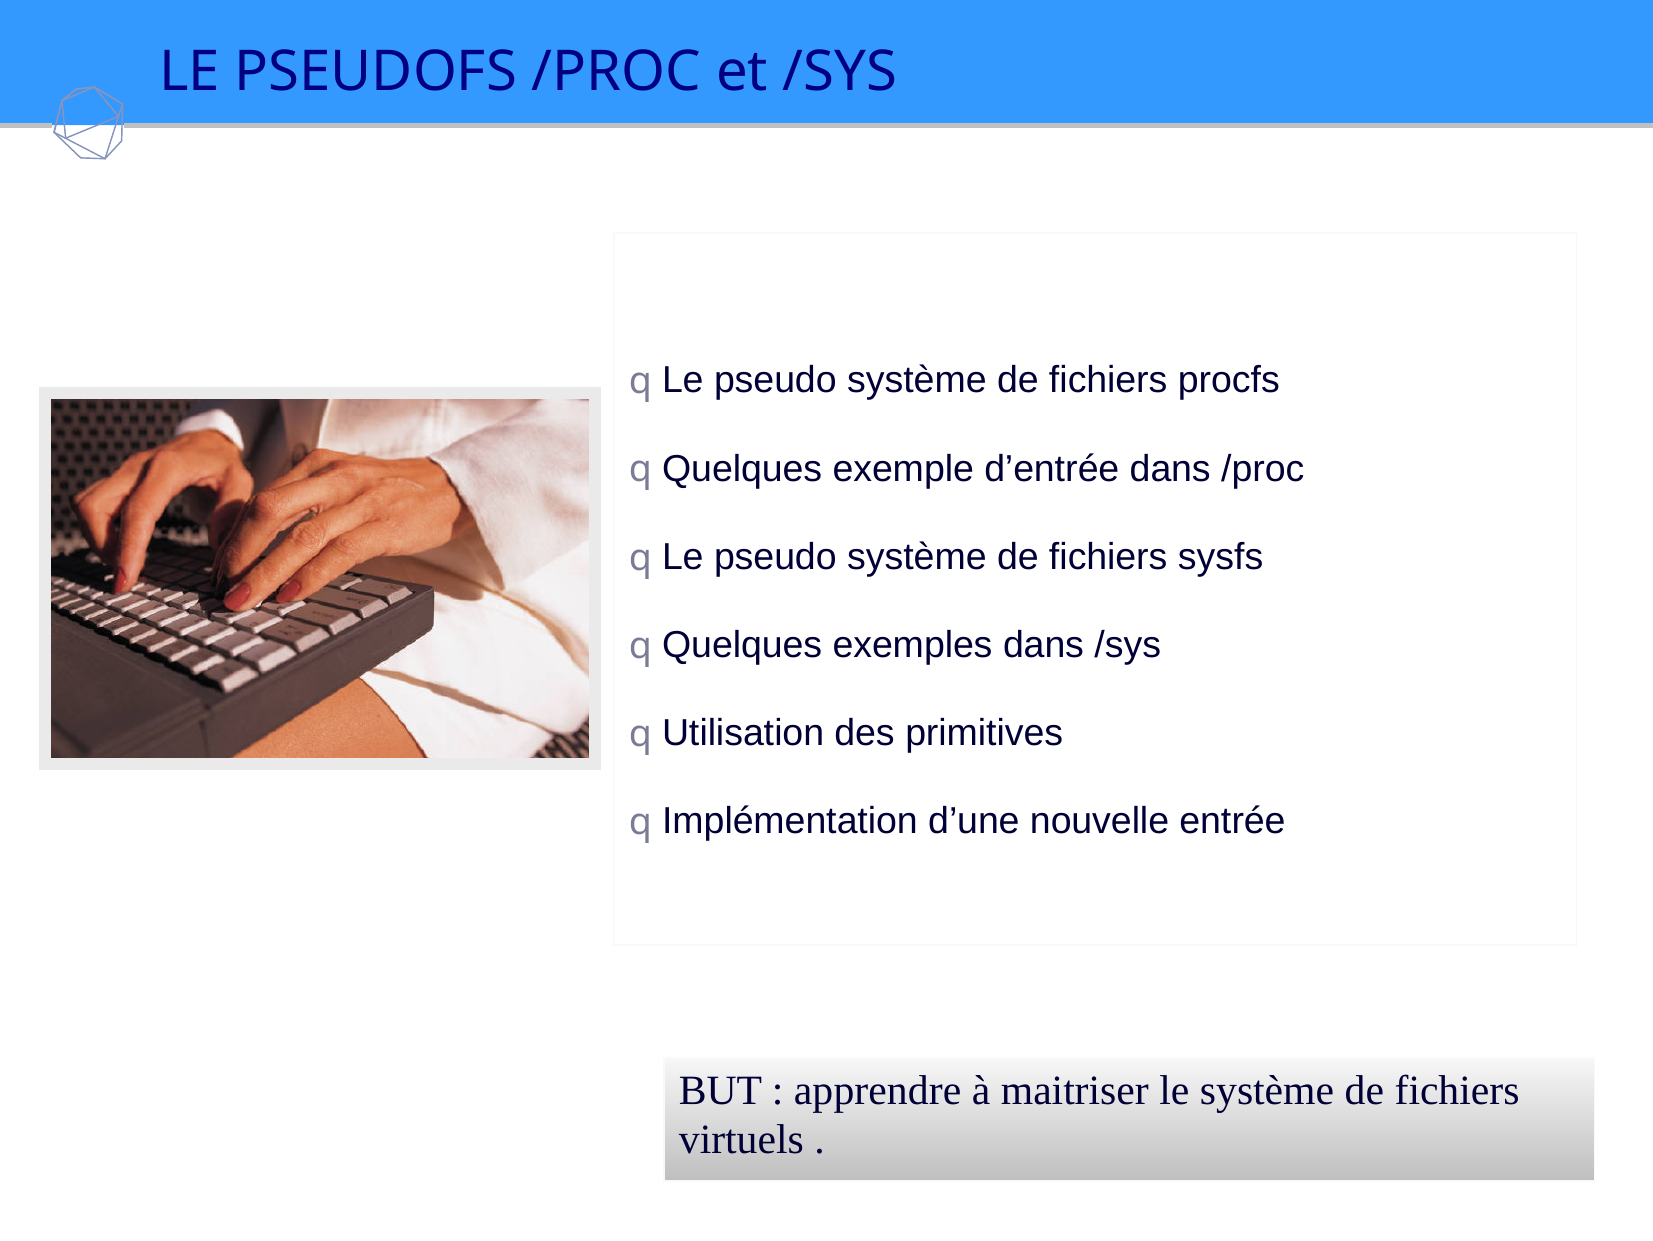

# LE PSEUDOFS /PROC et /SYS
 Le pseudo système de fichiers procfs
 Quelques exemple d’entrée dans /proc
 Le pseudo système de fichiers sysfs
 Quelques exemples dans /sys
 Utilisation des primitives
 Implémentation d’une nouvelle entrée
BUT : apprendre à maitriser le système de fichiers virtuels .